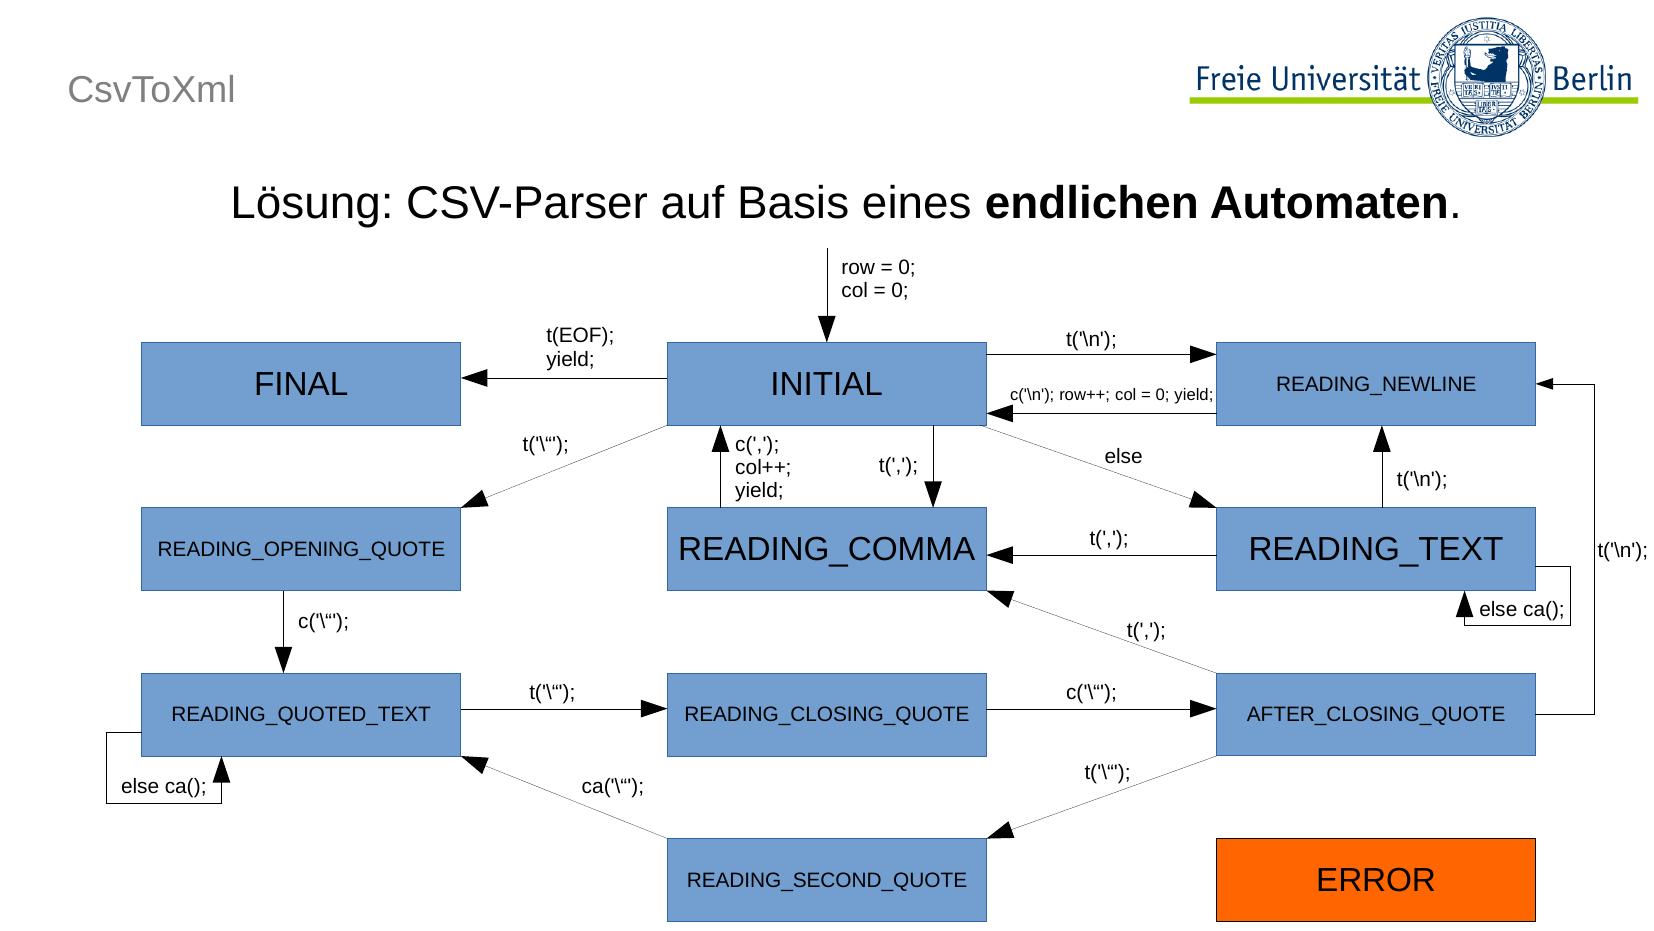

CsvToXml
Lösung: CSV-Parser auf Basis eines endlichen Automaten.
row = 0;
col = 0;
t(EOF);
yield;
t('\n');
FINAL
INITIAL
READING_NEWLINE
c('\n'); row++; col = 0; yield;
t('\“');
c(',');
col++;
yield;
else
t(',');
t('\n');
READING_OPENING_QUOTE
READING_COMMA
READING_TEXT
t(',');
t('\n');
else ca();
c('\“');
t(',');
t('\“');
c('\“');
AFTER_CLOSING_QUOTE
READING_QUOTED_TEXT
READING_CLOSING_QUOTE
t('\“');
else ca();
ca('\“');
READING_SECOND_QUOTE
ERROR